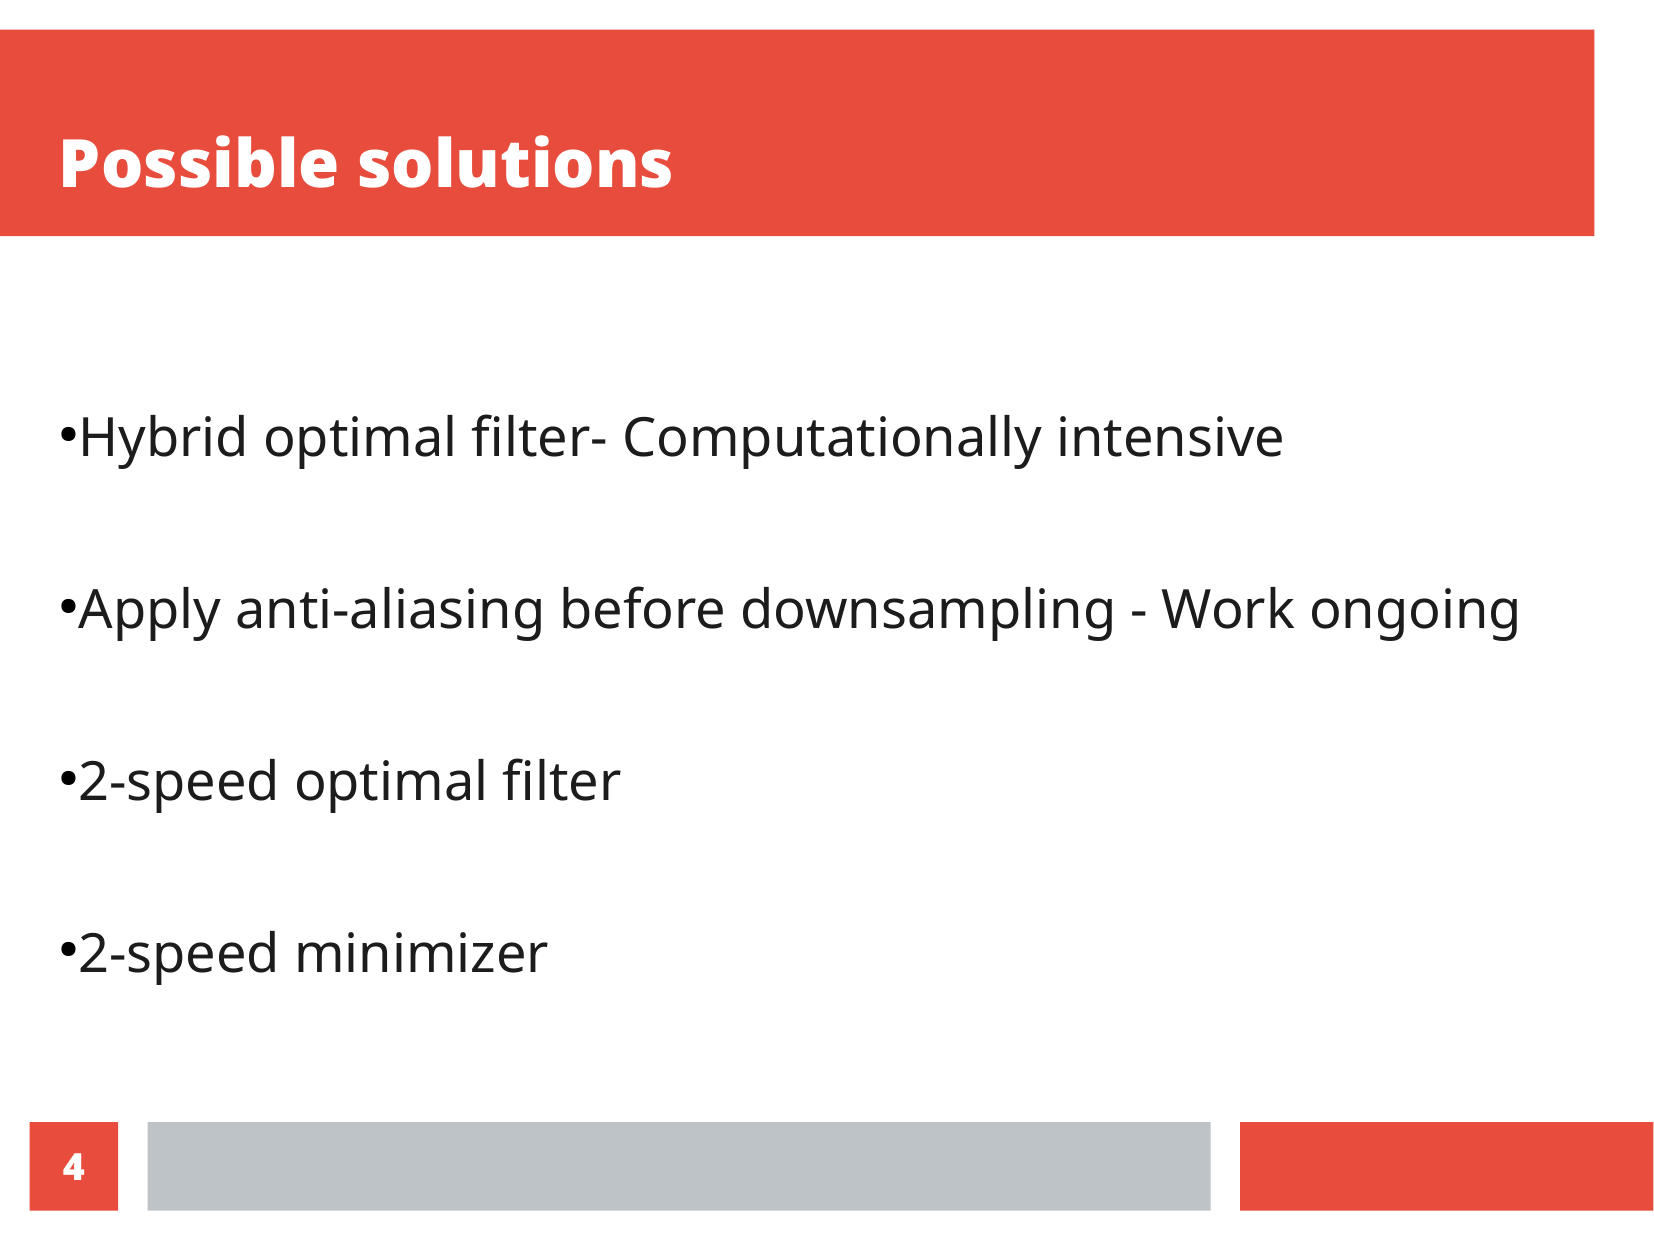

# Possible solutions
Hybrid optimal filter- Computationally intensive
Apply anti-aliasing before downsampling - Work ongoing
2-speed optimal filter
2-speed minimizer
4